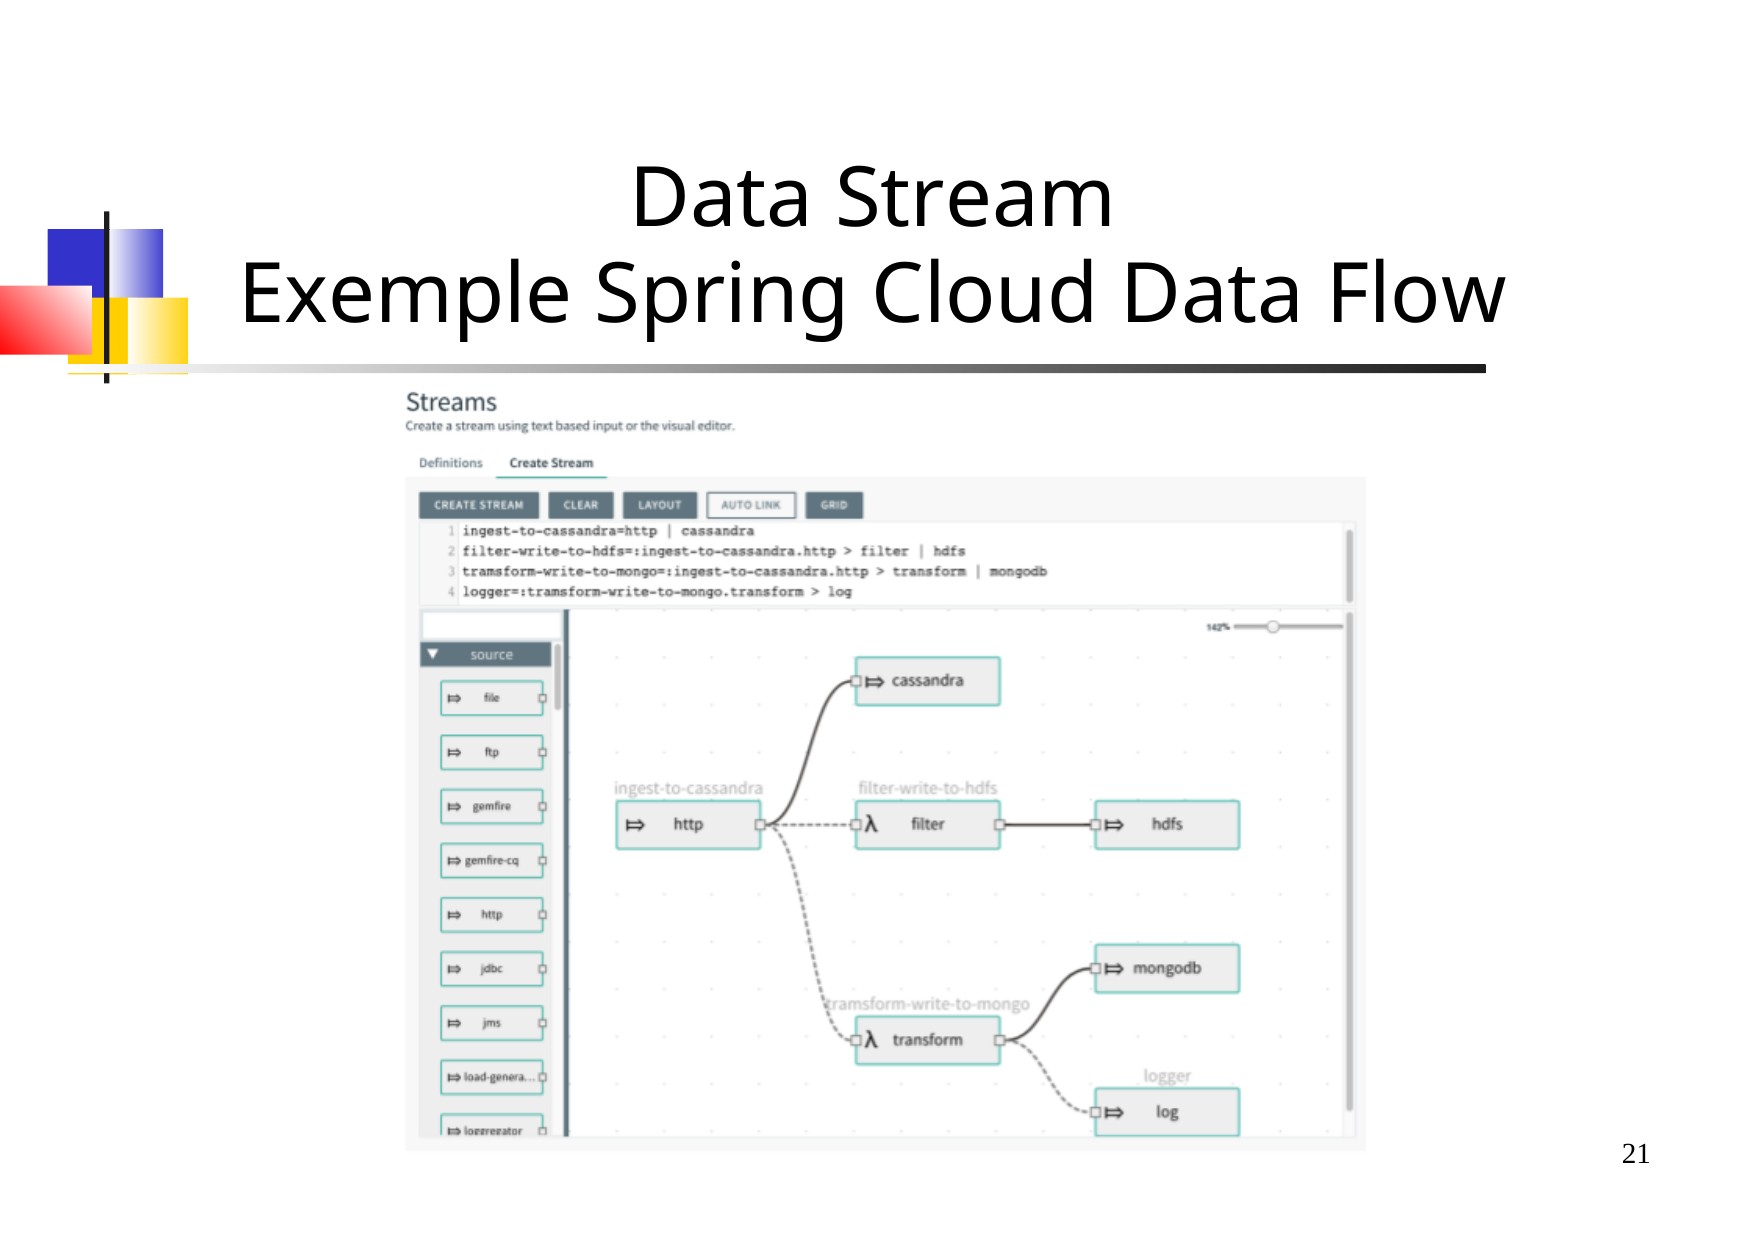

# Data Stream Exemple Spring Cloud Data Flow